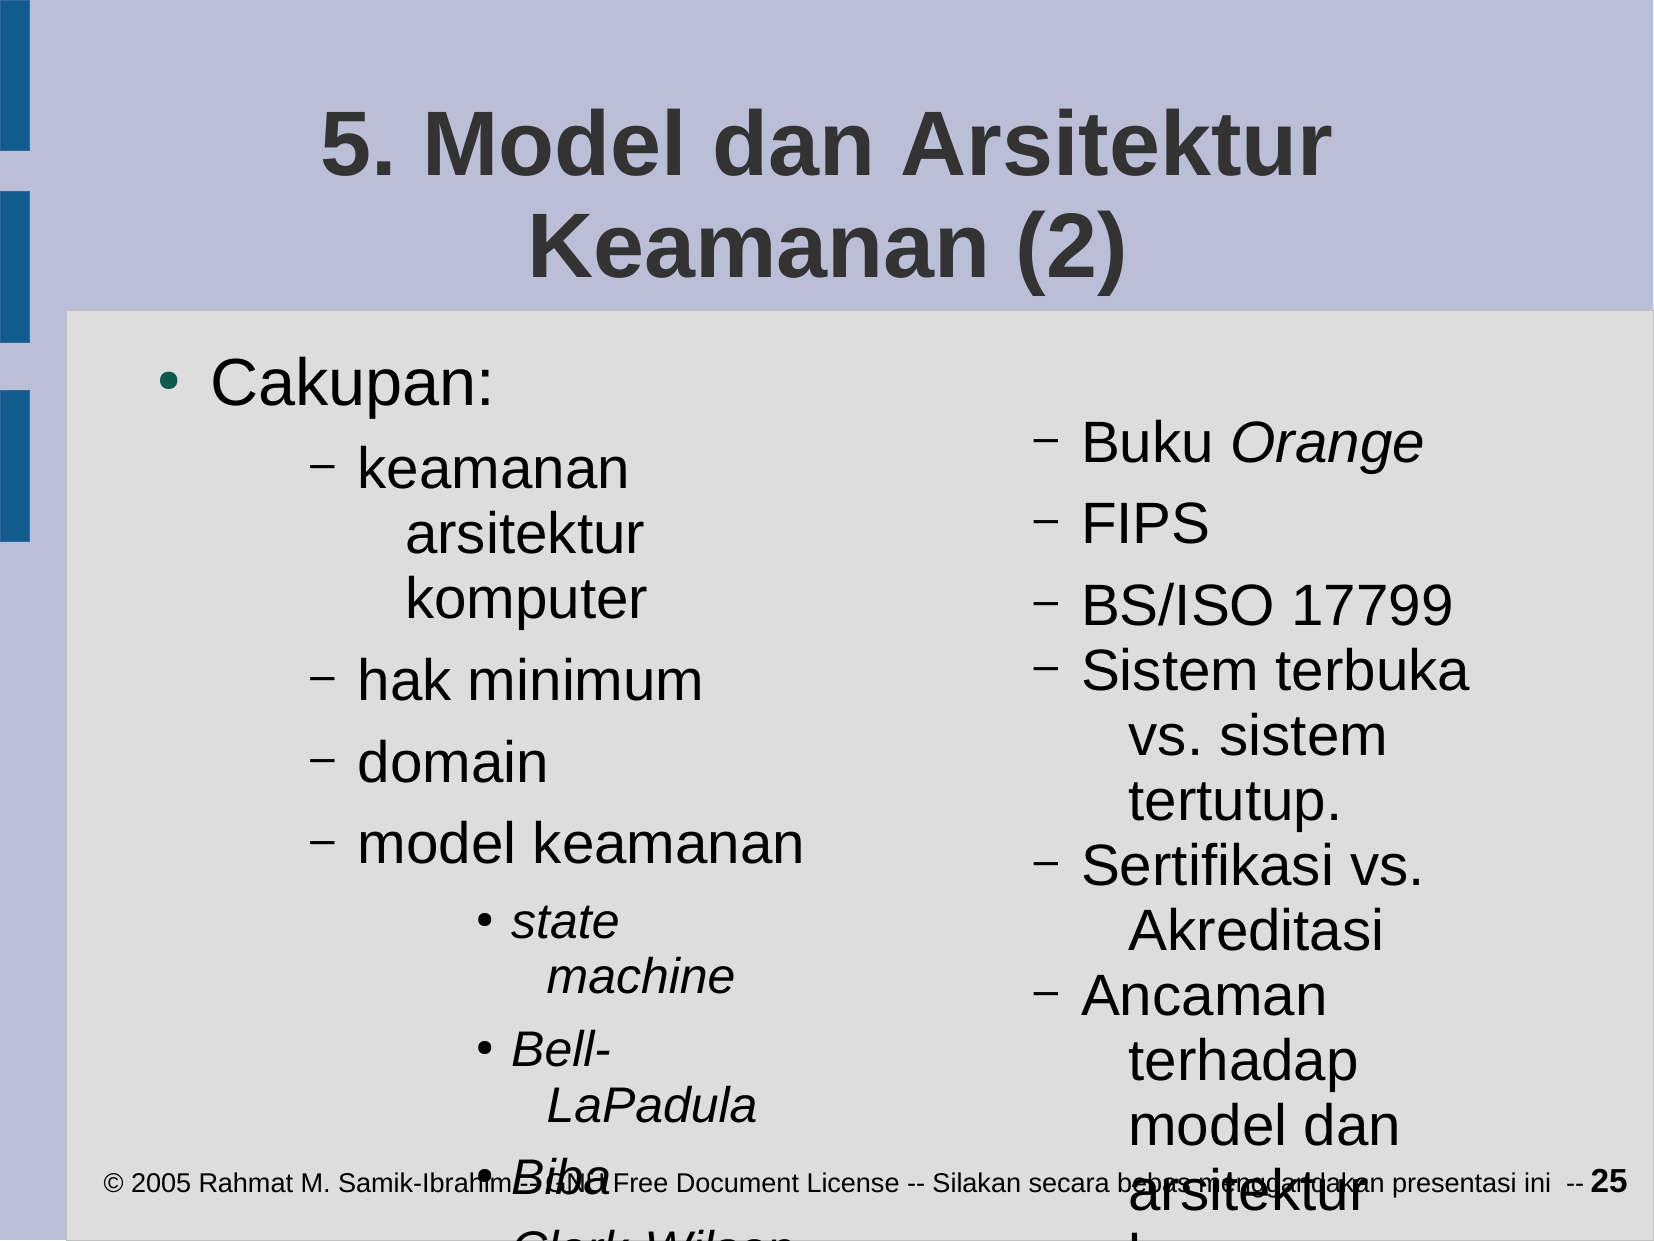

# 5. Model dan Arsitektur Keamanan (2)
Cakupan:
keamanan arsitektur komputer
hak minimum
domain
model keamanan
state machine
Bell-LaPadula
Biba
Clark-Wilson
Buku Orange
FIPS
BS/ISO 17799
Sistem terbuka vs. sistem tertutup.
Sertifikasi vs. Akreditasi
Ancaman terhadap model dan arsitektur keamanan